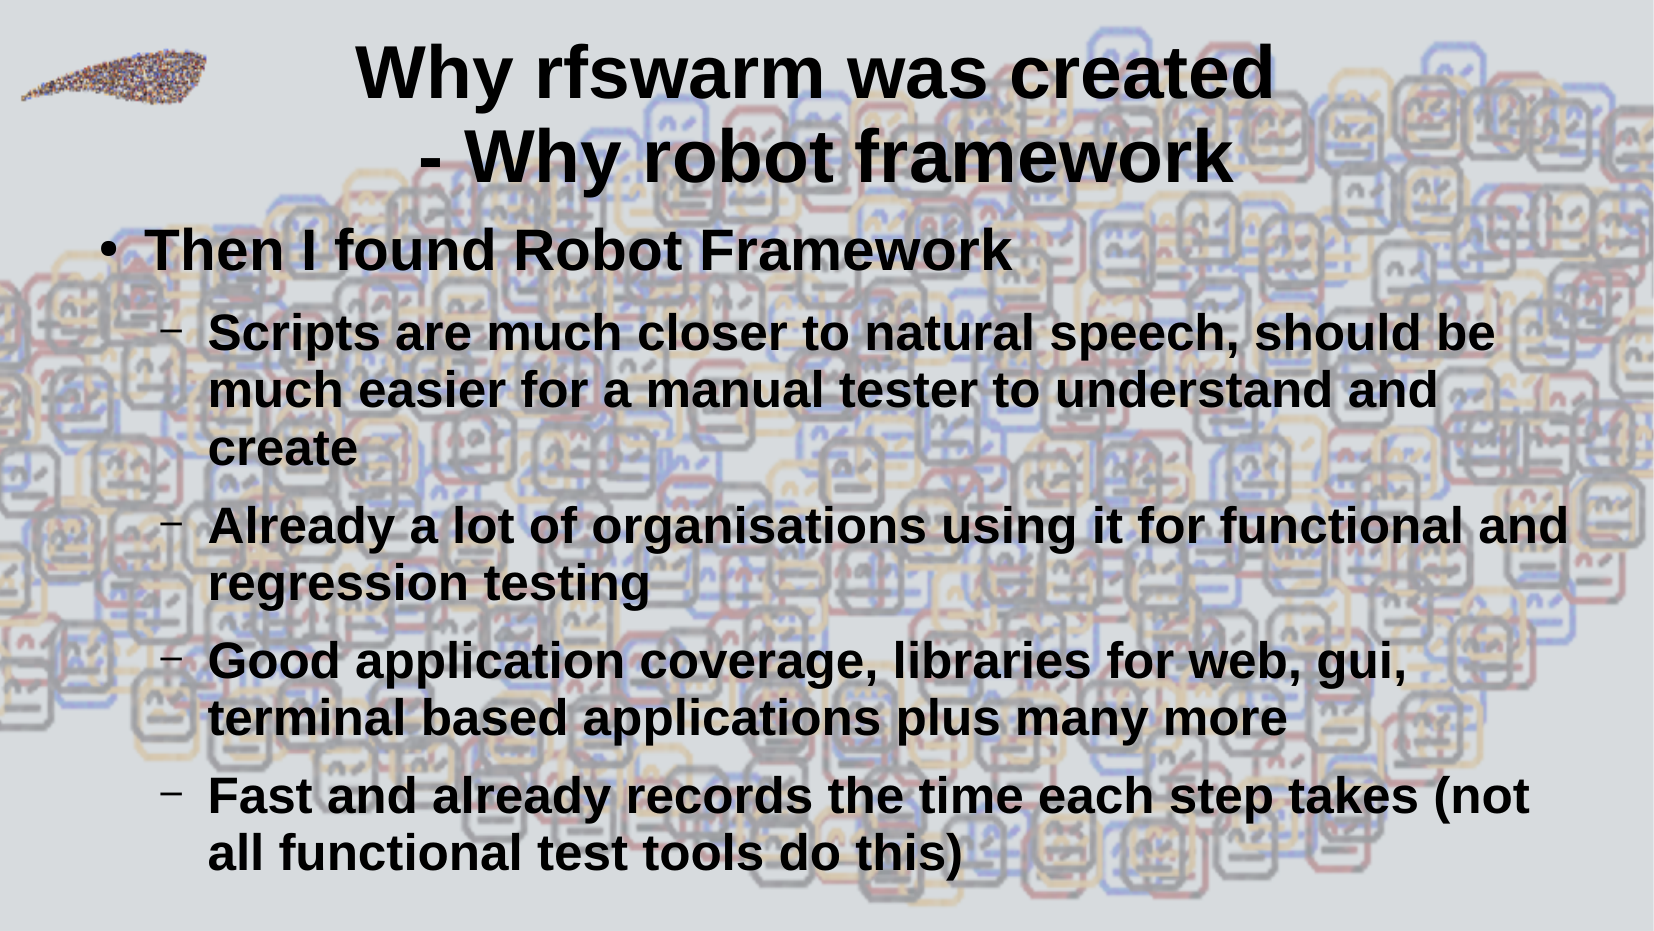

# Why rfswarm was created - Why robot framework
Then I found Robot Framework
Scripts are much closer to natural speech, should be much easier for a manual tester to understand and create
Already a lot of organisations using it for functional and regression testing
Good application coverage, libraries for web, gui, terminal based applications plus many more
Fast and already records the time each step takes (not all functional test tools do this)